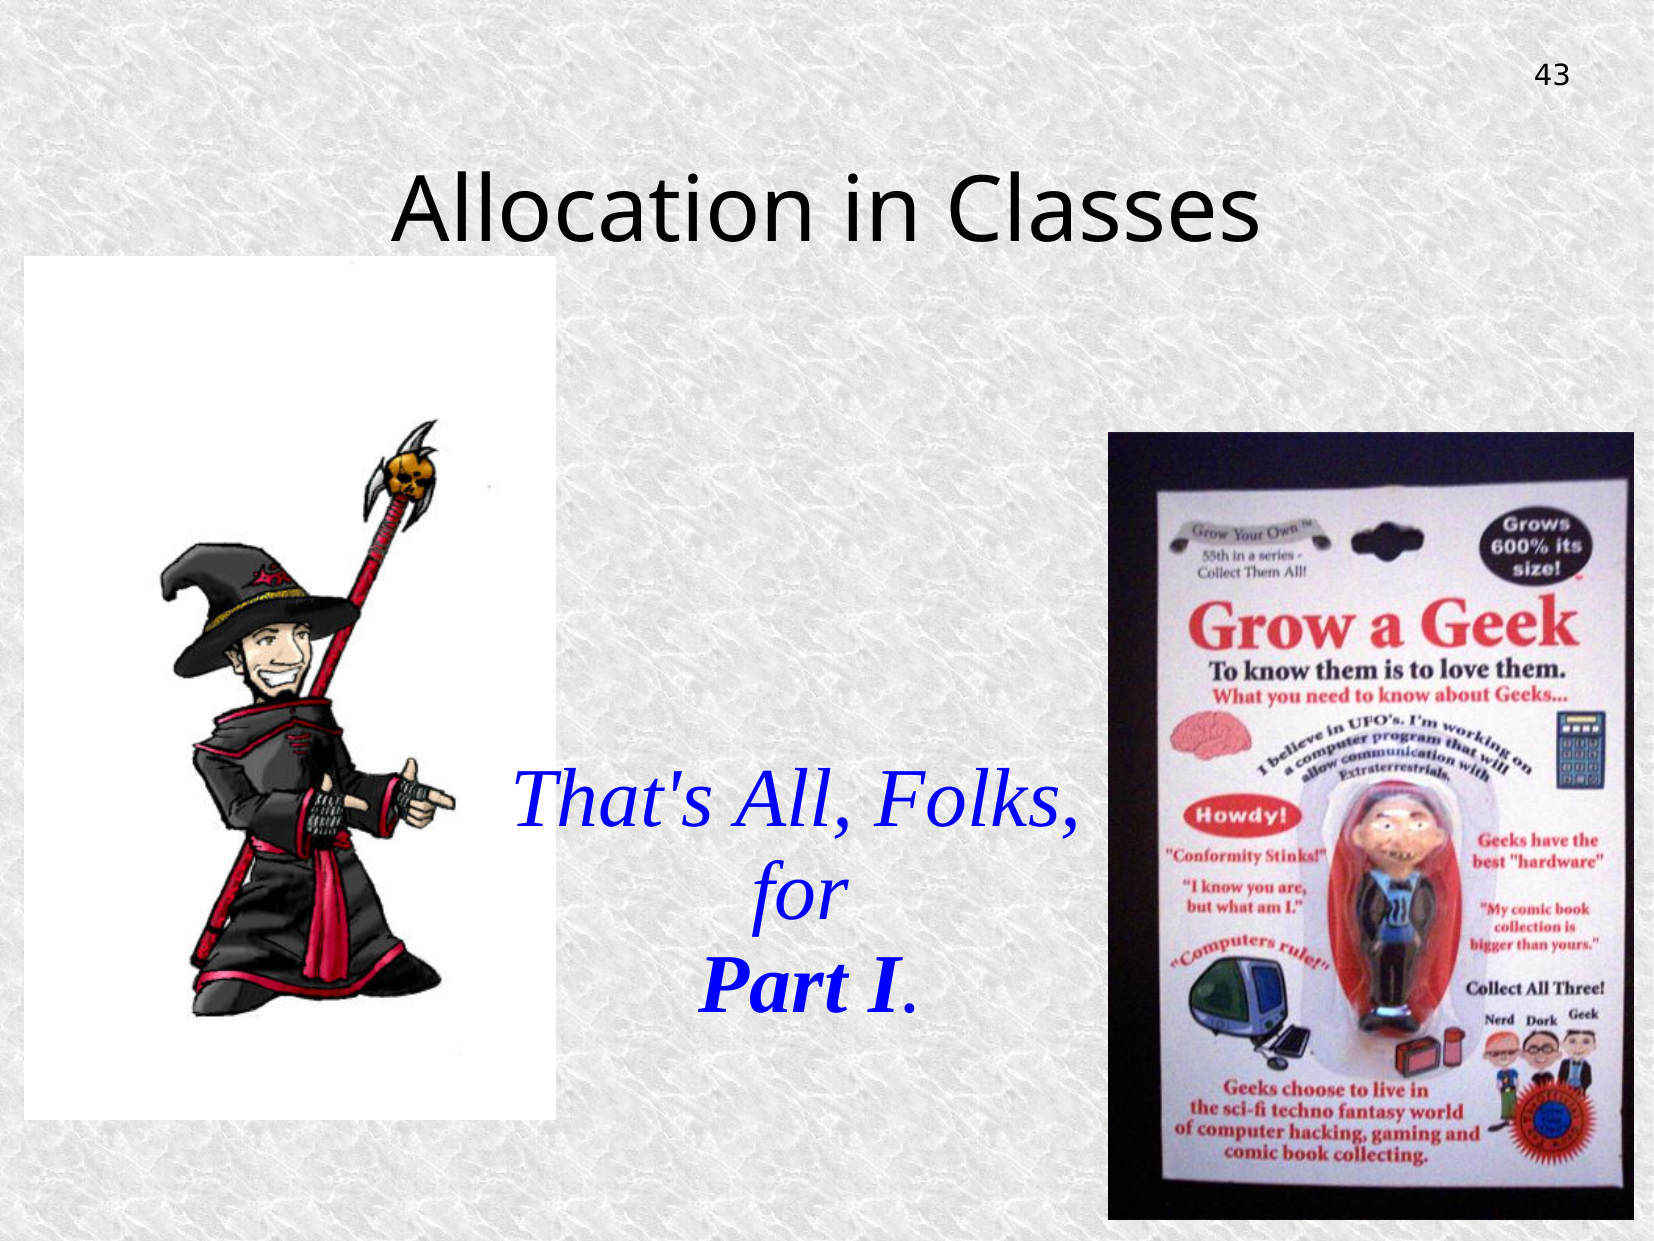

43
# Allocation in Classes
That's All, Folks,
for
Part I.